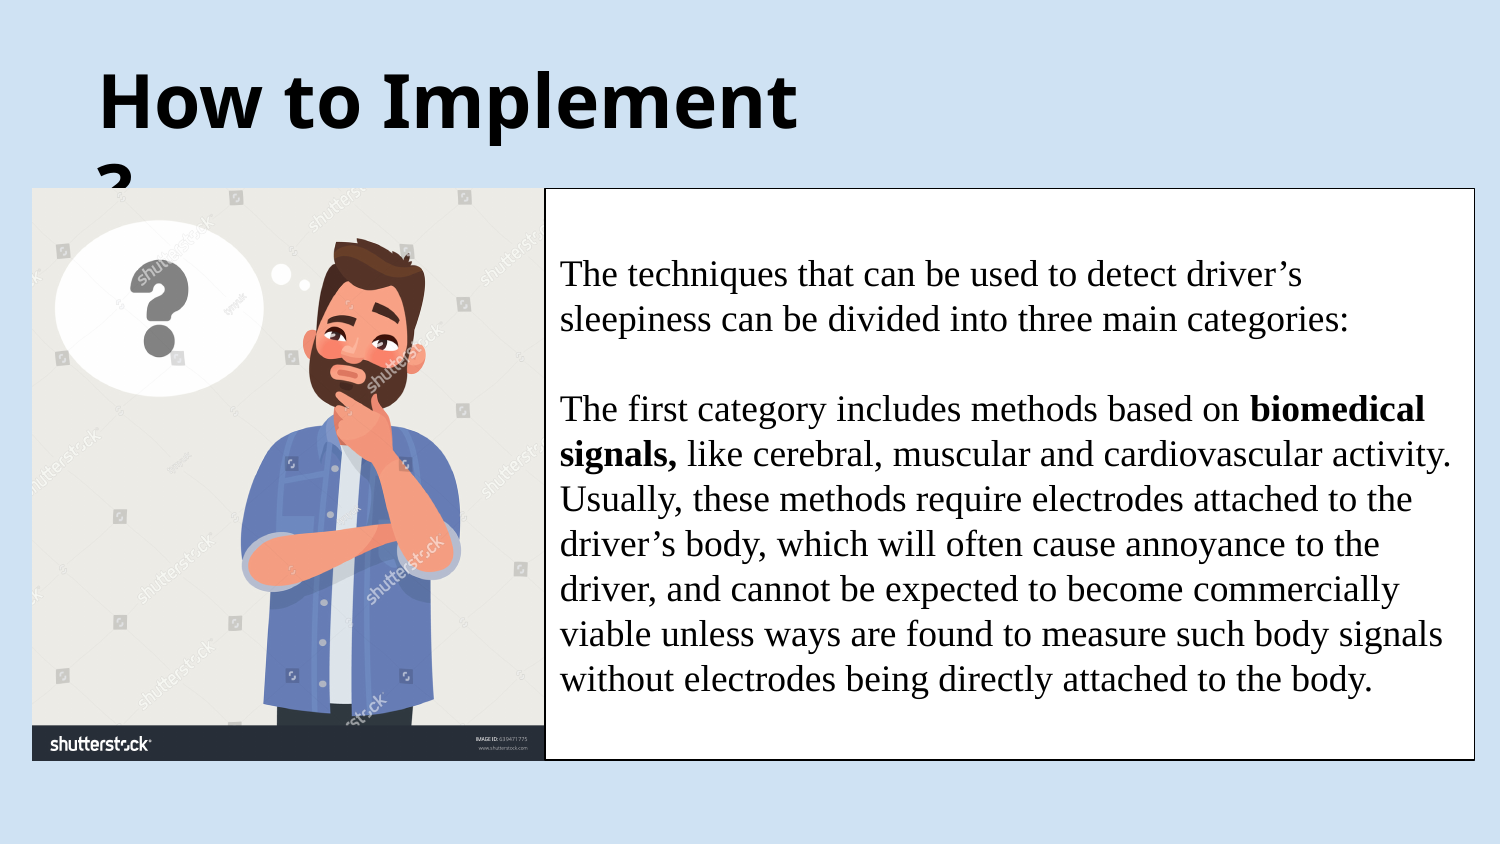

How to Implement ?
The techniques that can be used to detect driver’s sleepiness can be divided into three main categories:
The first category includes methods based on biomedical signals, like cerebral, muscular and cardiovascular activity. Usually, these methods require electrodes attached to the driver’s body, which will often cause annoyance to the driver, and cannot be expected to become commercially viable unless ways are found to measure such body signals without electrodes being directly attached to the body.